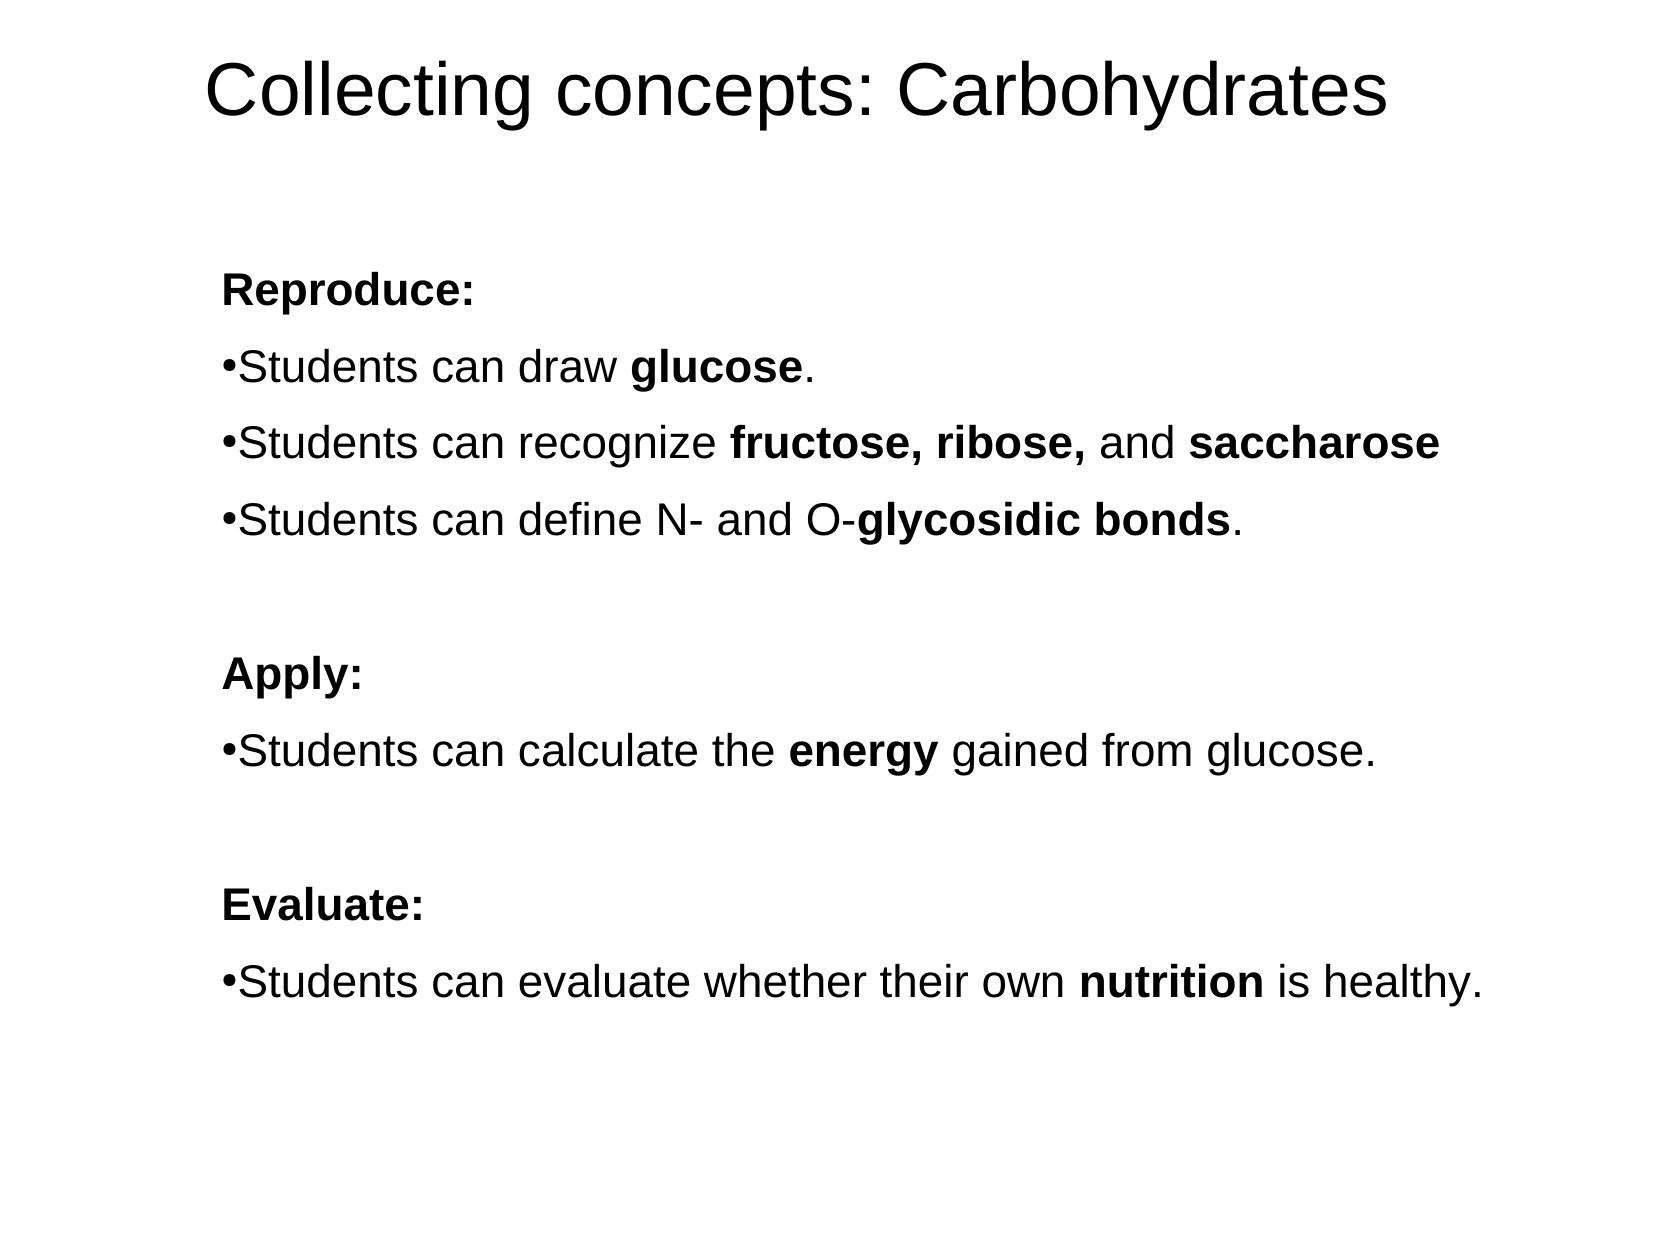

# Collecting concepts: Carbohydrates
Reproduce:
Students can draw glucose.
Students can recognize fructose, ribose, and saccharose
Students can define N- and O-glycosidic bonds.
Apply:
Students can calculate the energy gained from glucose.
Evaluate:
Students can evaluate whether their own nutrition is healthy.